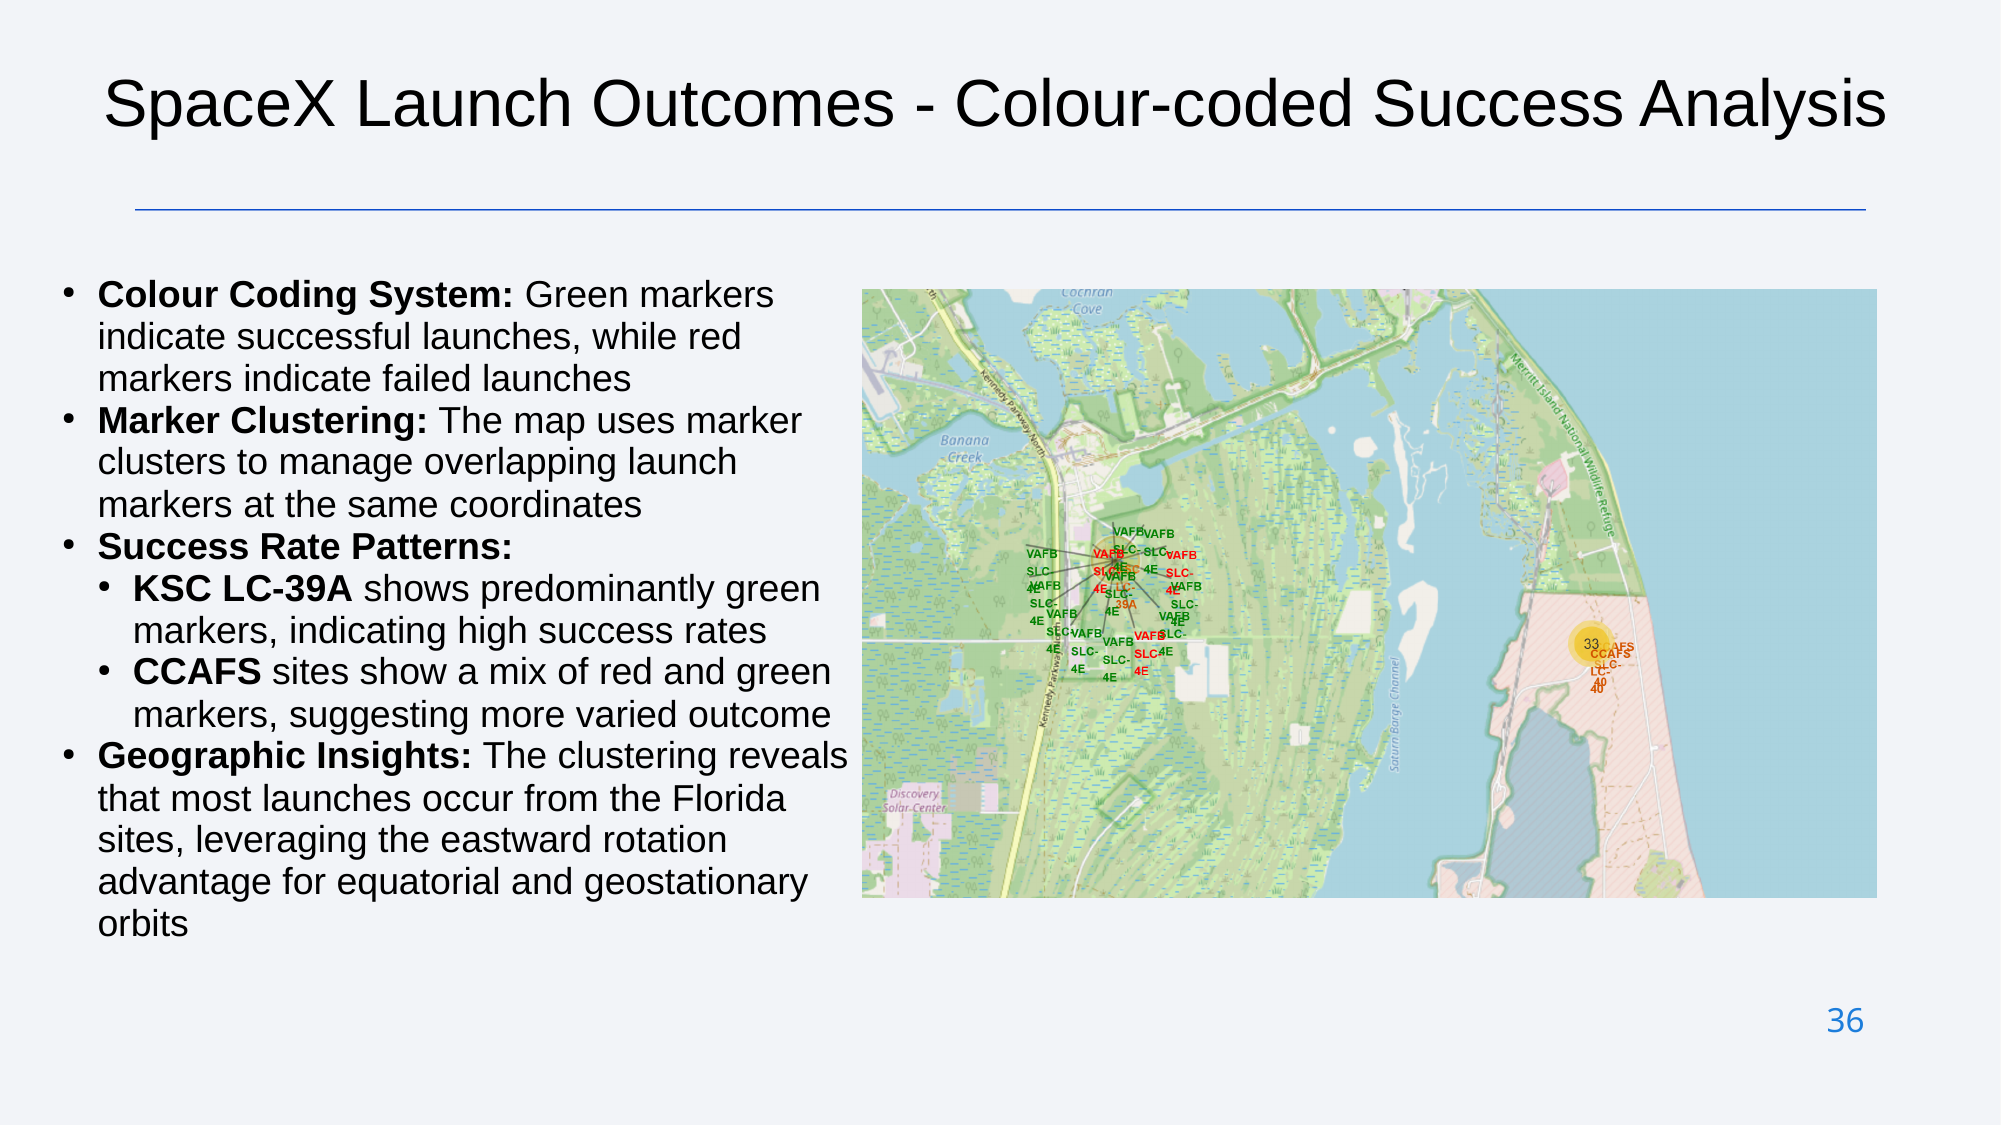

SpaceX Launch Outcomes - Colour-coded Success Analysis
Colour Coding System: Green markers indicate successful launches, while red markers indicate failed launches
Marker Clustering: The map uses marker clusters to manage overlapping launch markers at the same coordinates
Success Rate Patterns:
KSC LC-39A shows predominantly green markers, indicating high success rates
CCAFS sites show a mix of red and green markers, suggesting more varied outcome
Geographic Insights: The clustering reveals that most launches occur from the Florida sites, leveraging the eastward rotation advantage for equatorial and geostationary orbits
36